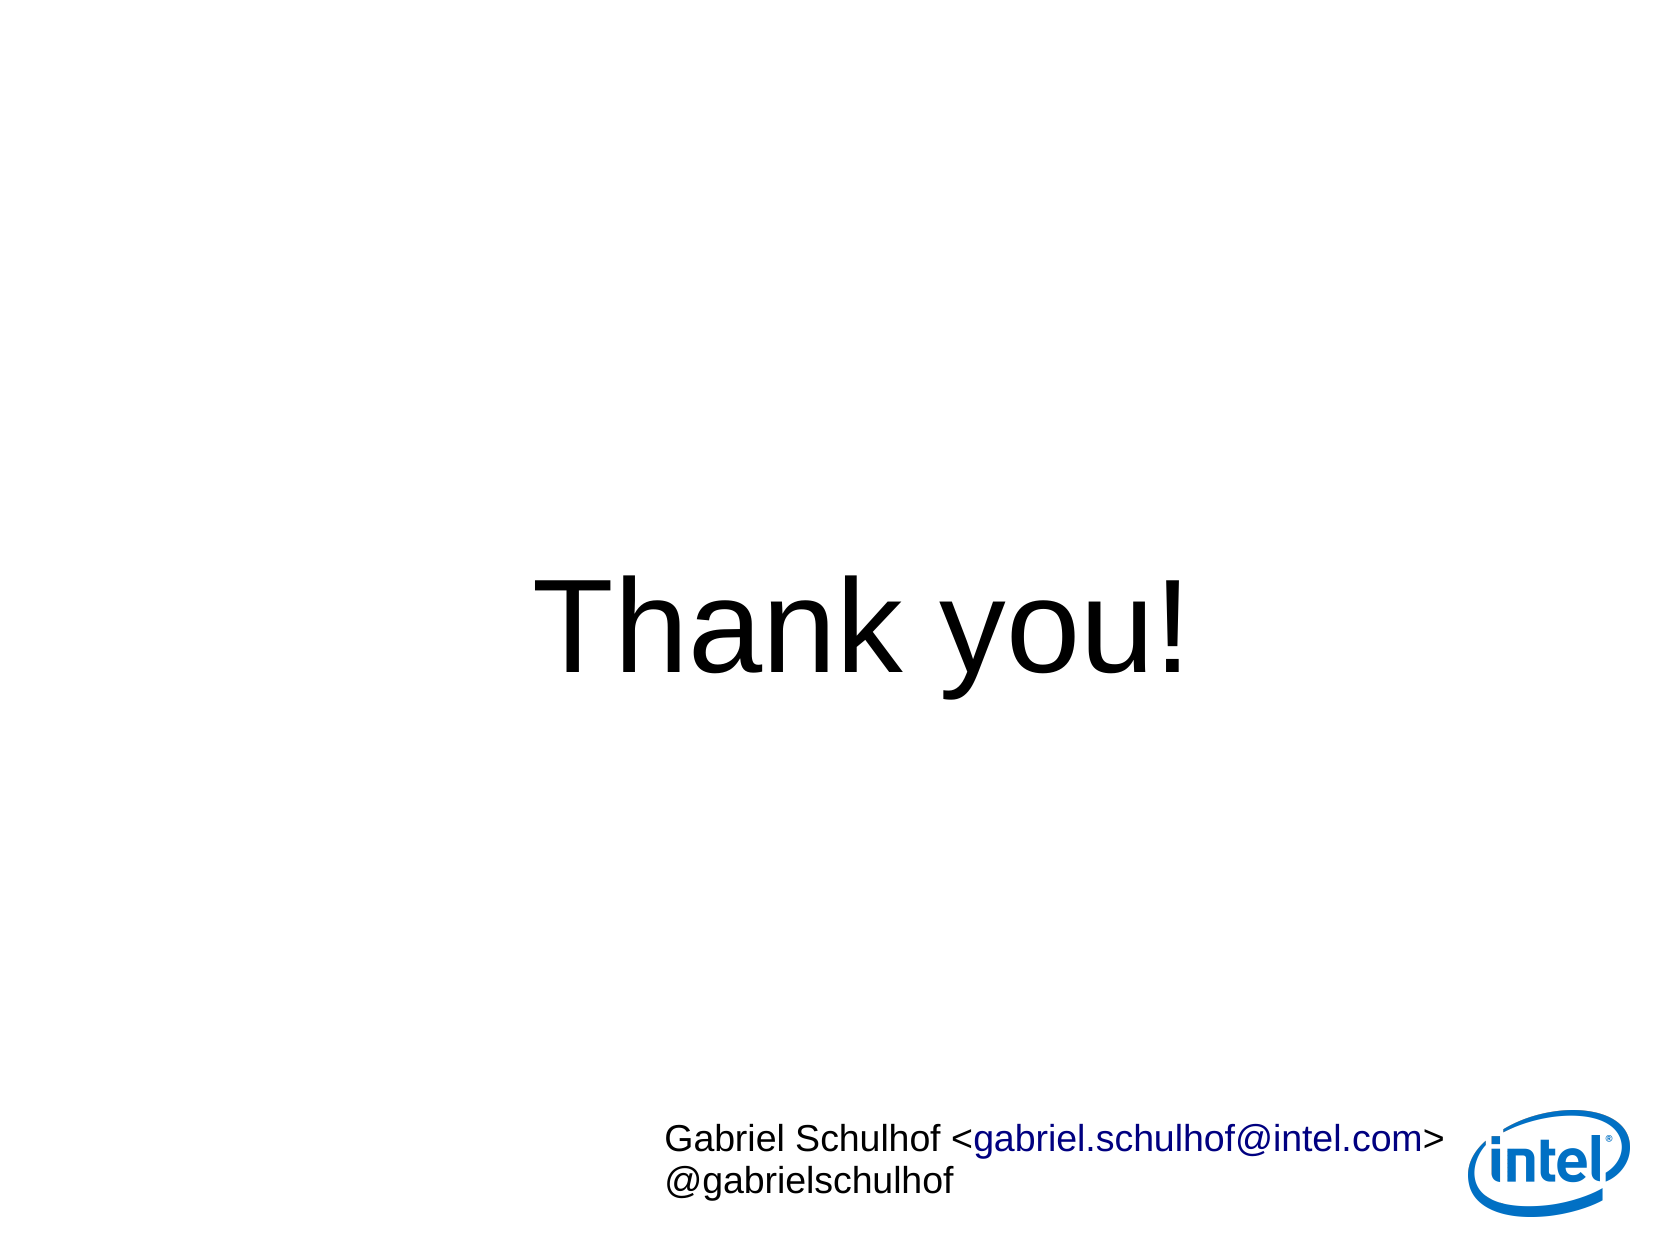

# Thank you!
Gabriel Schulhof <gabriel.schulhof@intel.com>
@gabrielschulhof